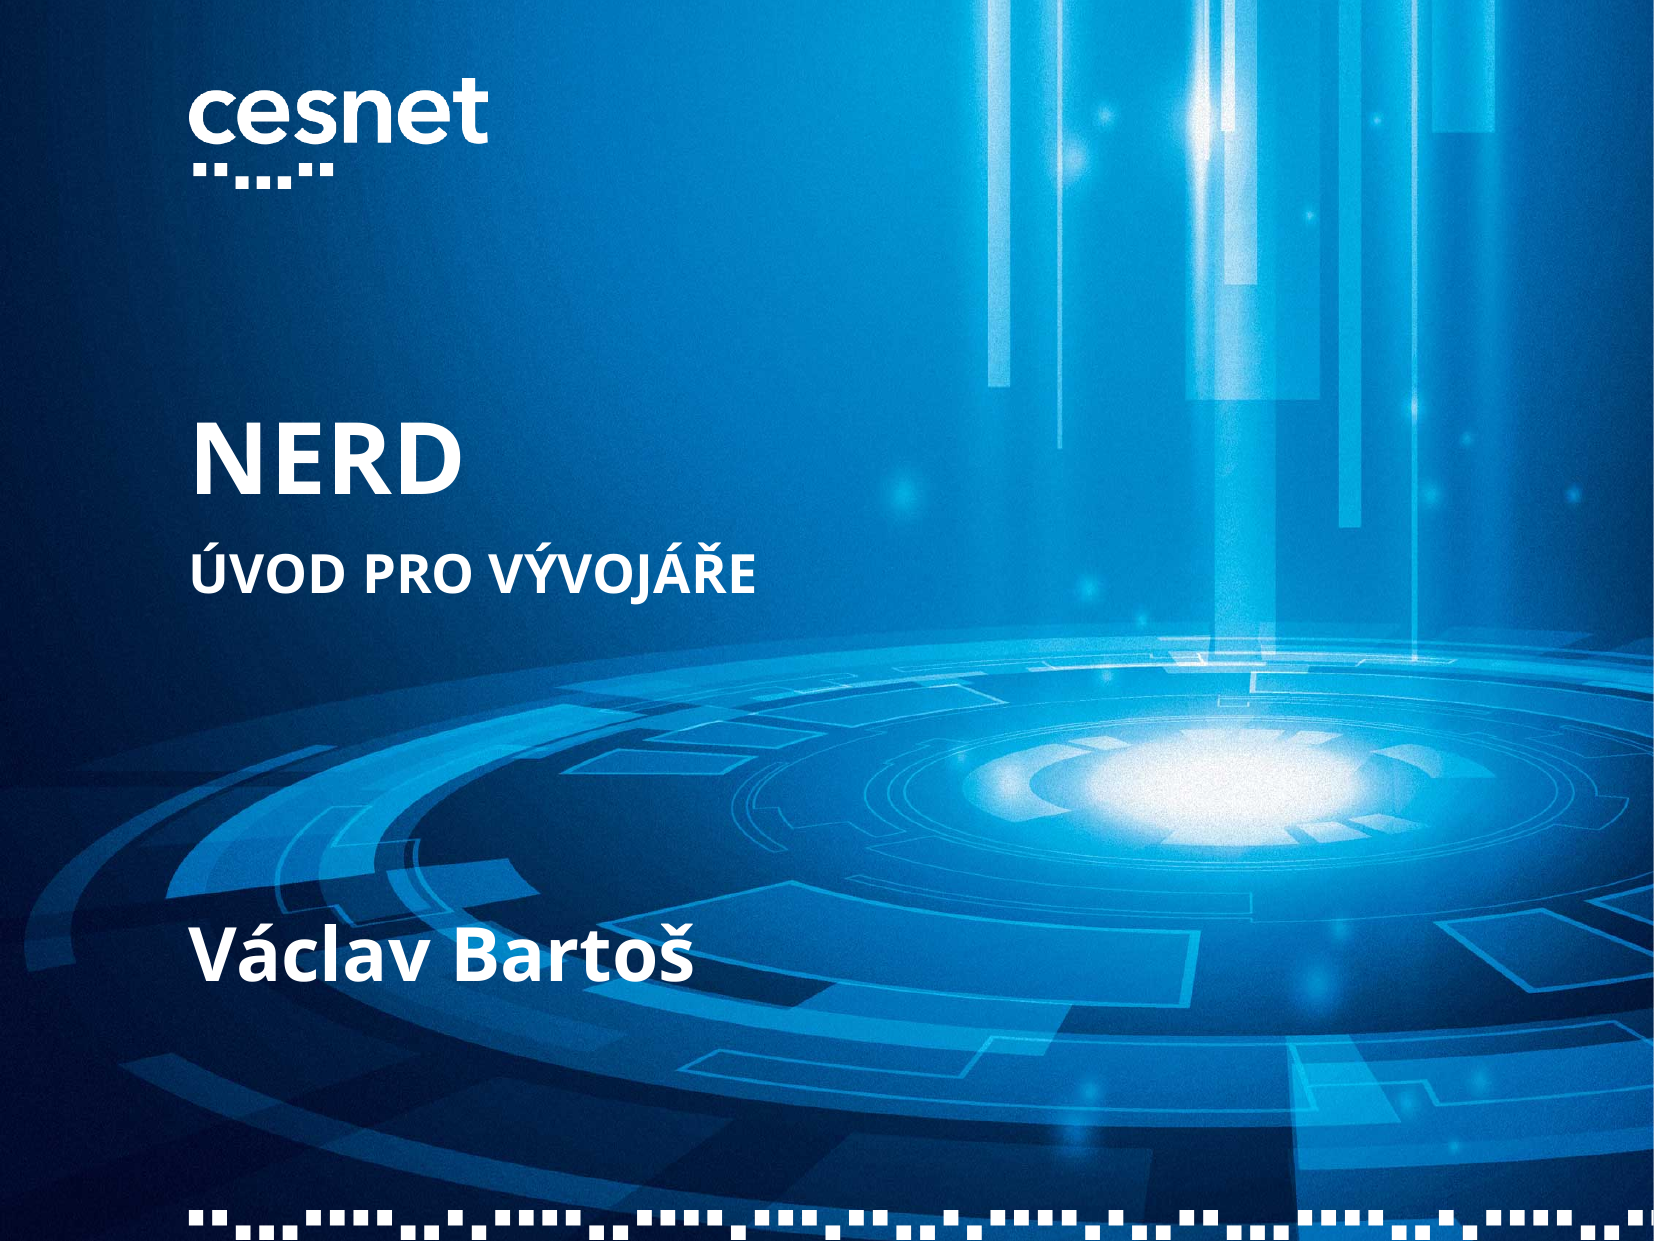

# NERD úvod pro vývojáře
Václav Bartoš